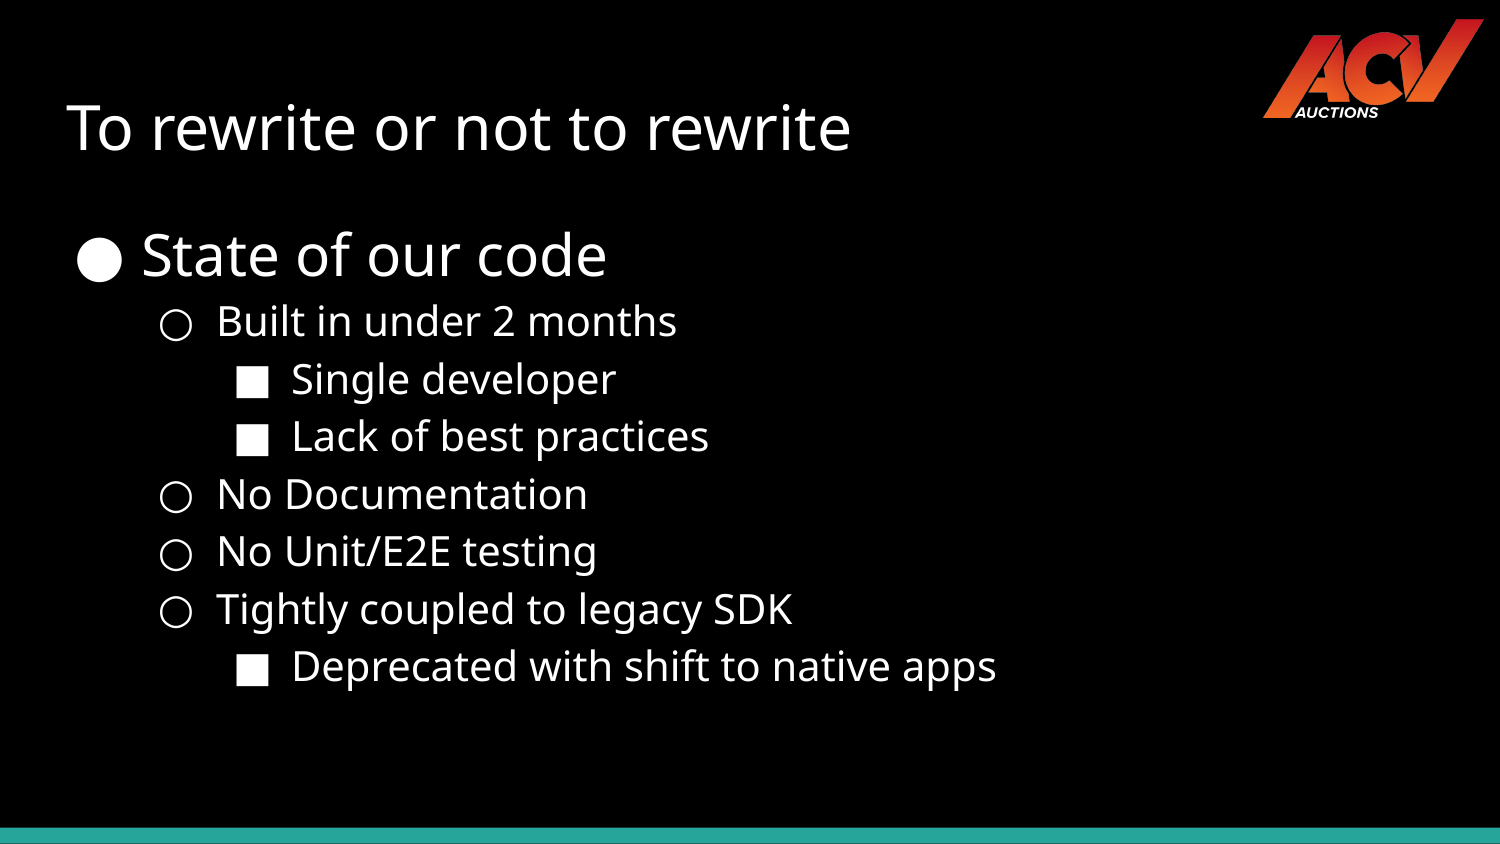

# To rewrite or not to rewrite
State of our code
Built in under 2 months
Single developer
Lack of best practices
No Documentation
No Unit/E2E testing
Tightly coupled to legacy SDK
Deprecated with shift to native apps